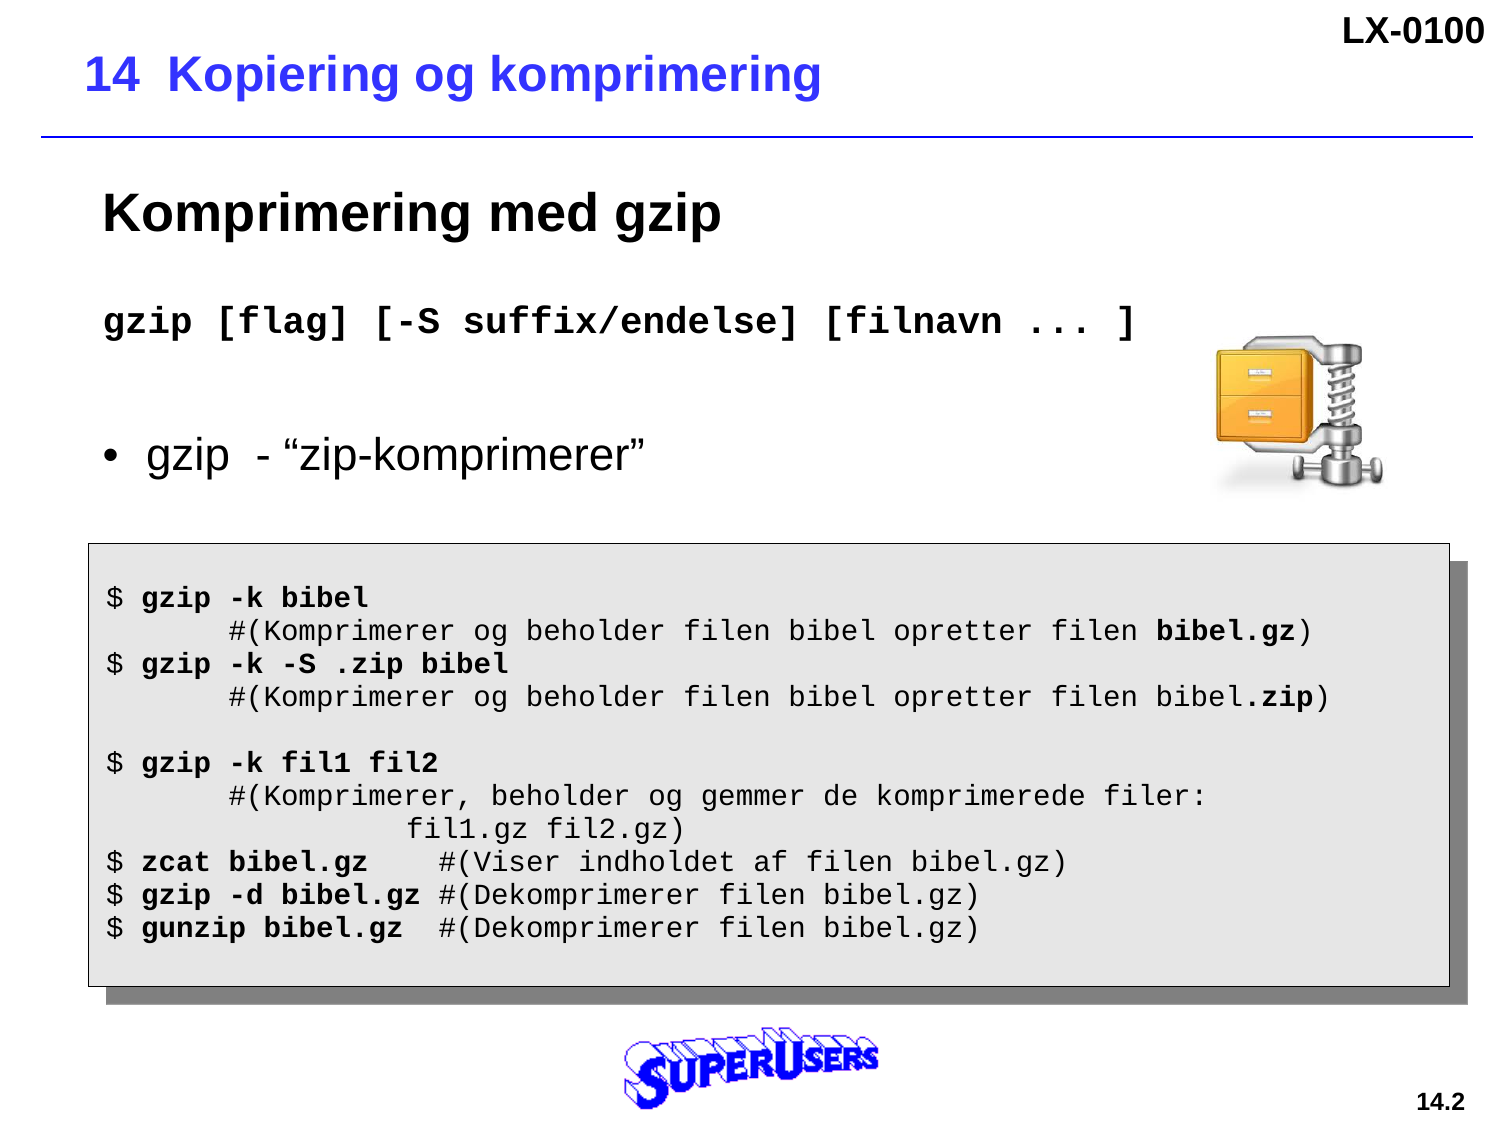

# 14 Kopiering og komprimering
Komprimering med gzip
gzip [flag] [-S suffix/endelse] [filnavn ... ]
gzip - “zip-komprimerer”
 $ gzip -k bibel
 #(Komprimerer og beholder filen bibel opretter filen bibel.gz)
 $ gzip -k -S .zip bibel
 #(Komprimerer og beholder filen bibel opretter filen bibel.zip)
 $ gzip -k fil1 fil2
 #(Komprimerer, beholder og gemmer de komprimerede filer:
		 fil1.gz fil2.gz)
 $ zcat bibel.gz #(Viser indholdet af filen bibel.gz)
 $ gzip -d bibel.gz #(Dekomprimerer filen bibel.gz)
 $ gunzip bibel.gz #(Dekomprimerer filen bibel.gz)